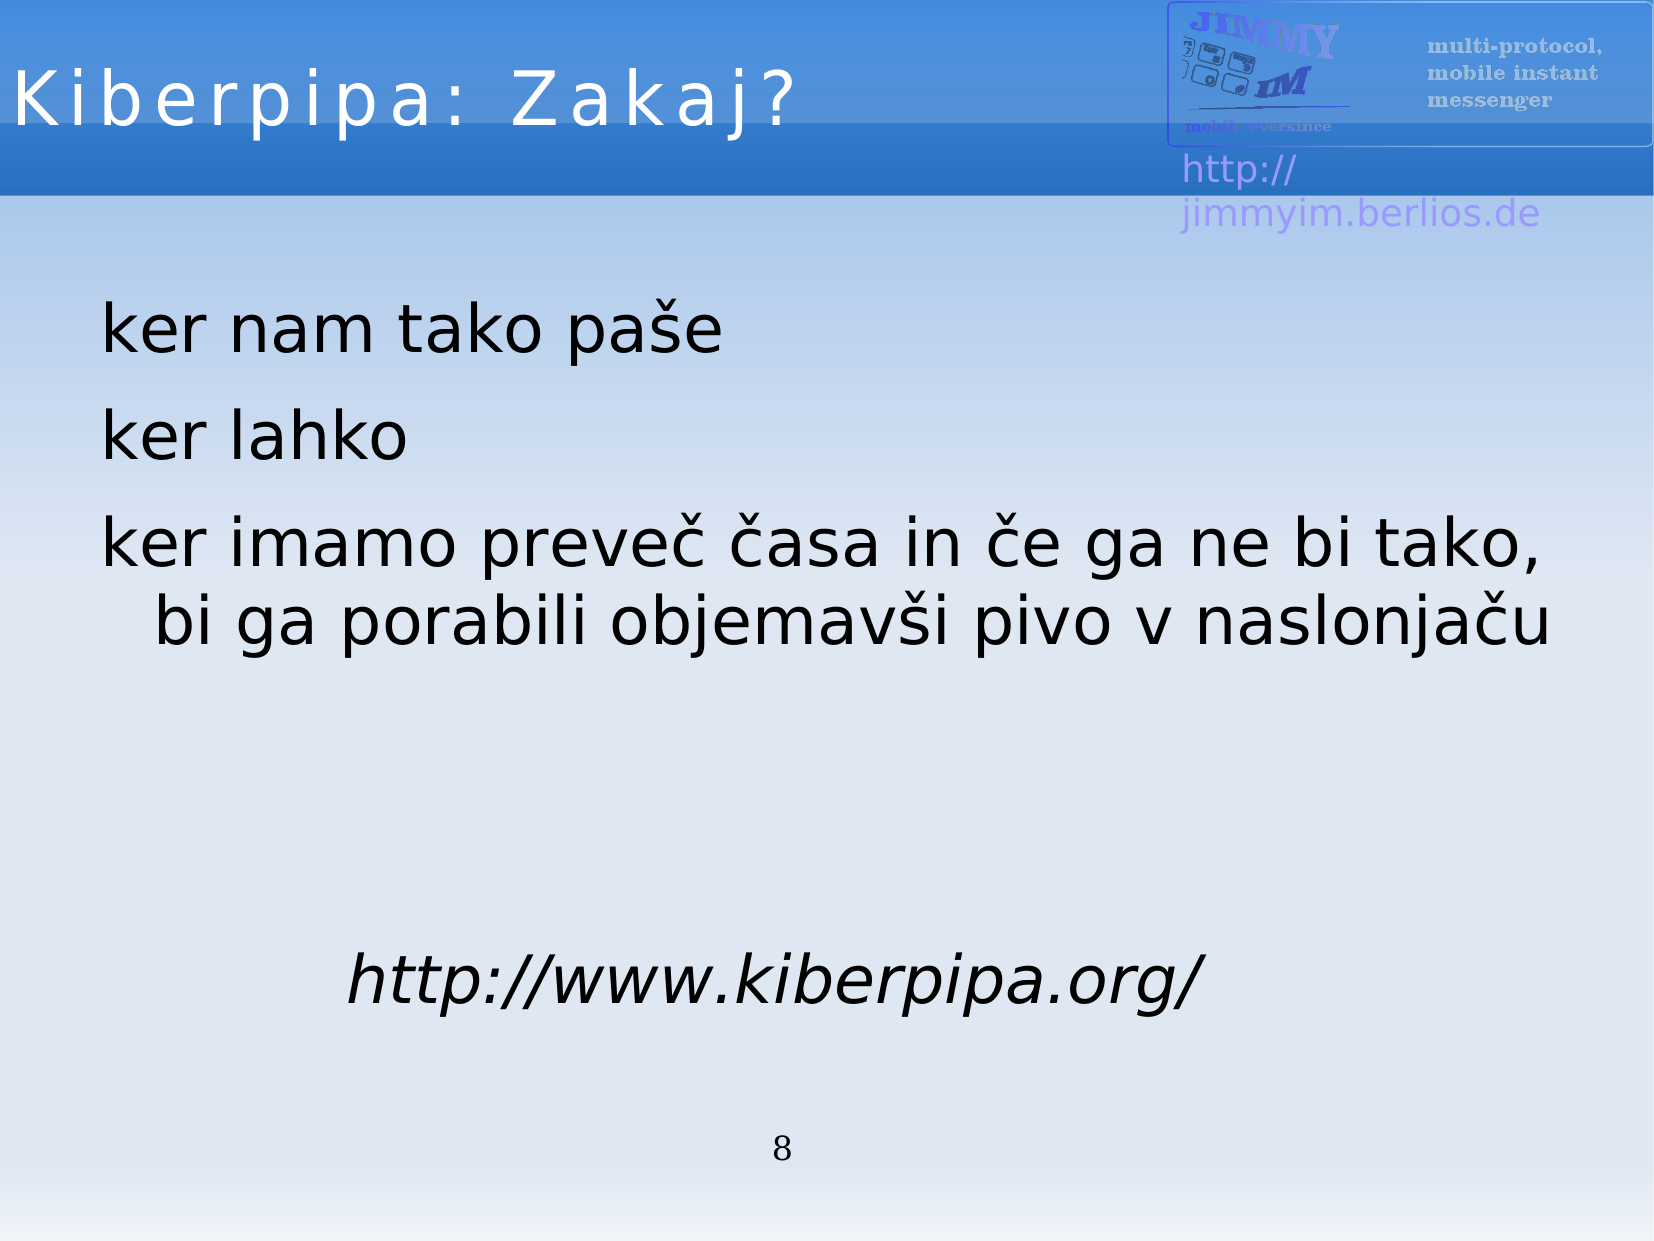

# Kiberpipa: Zakaj?
ker nam tako paše
ker lahko
ker imamo preveč časa in če ga ne bi tako, bi ga porabili objemavši pivo v naslonjaču
http://www.kiberpipa.org/
8